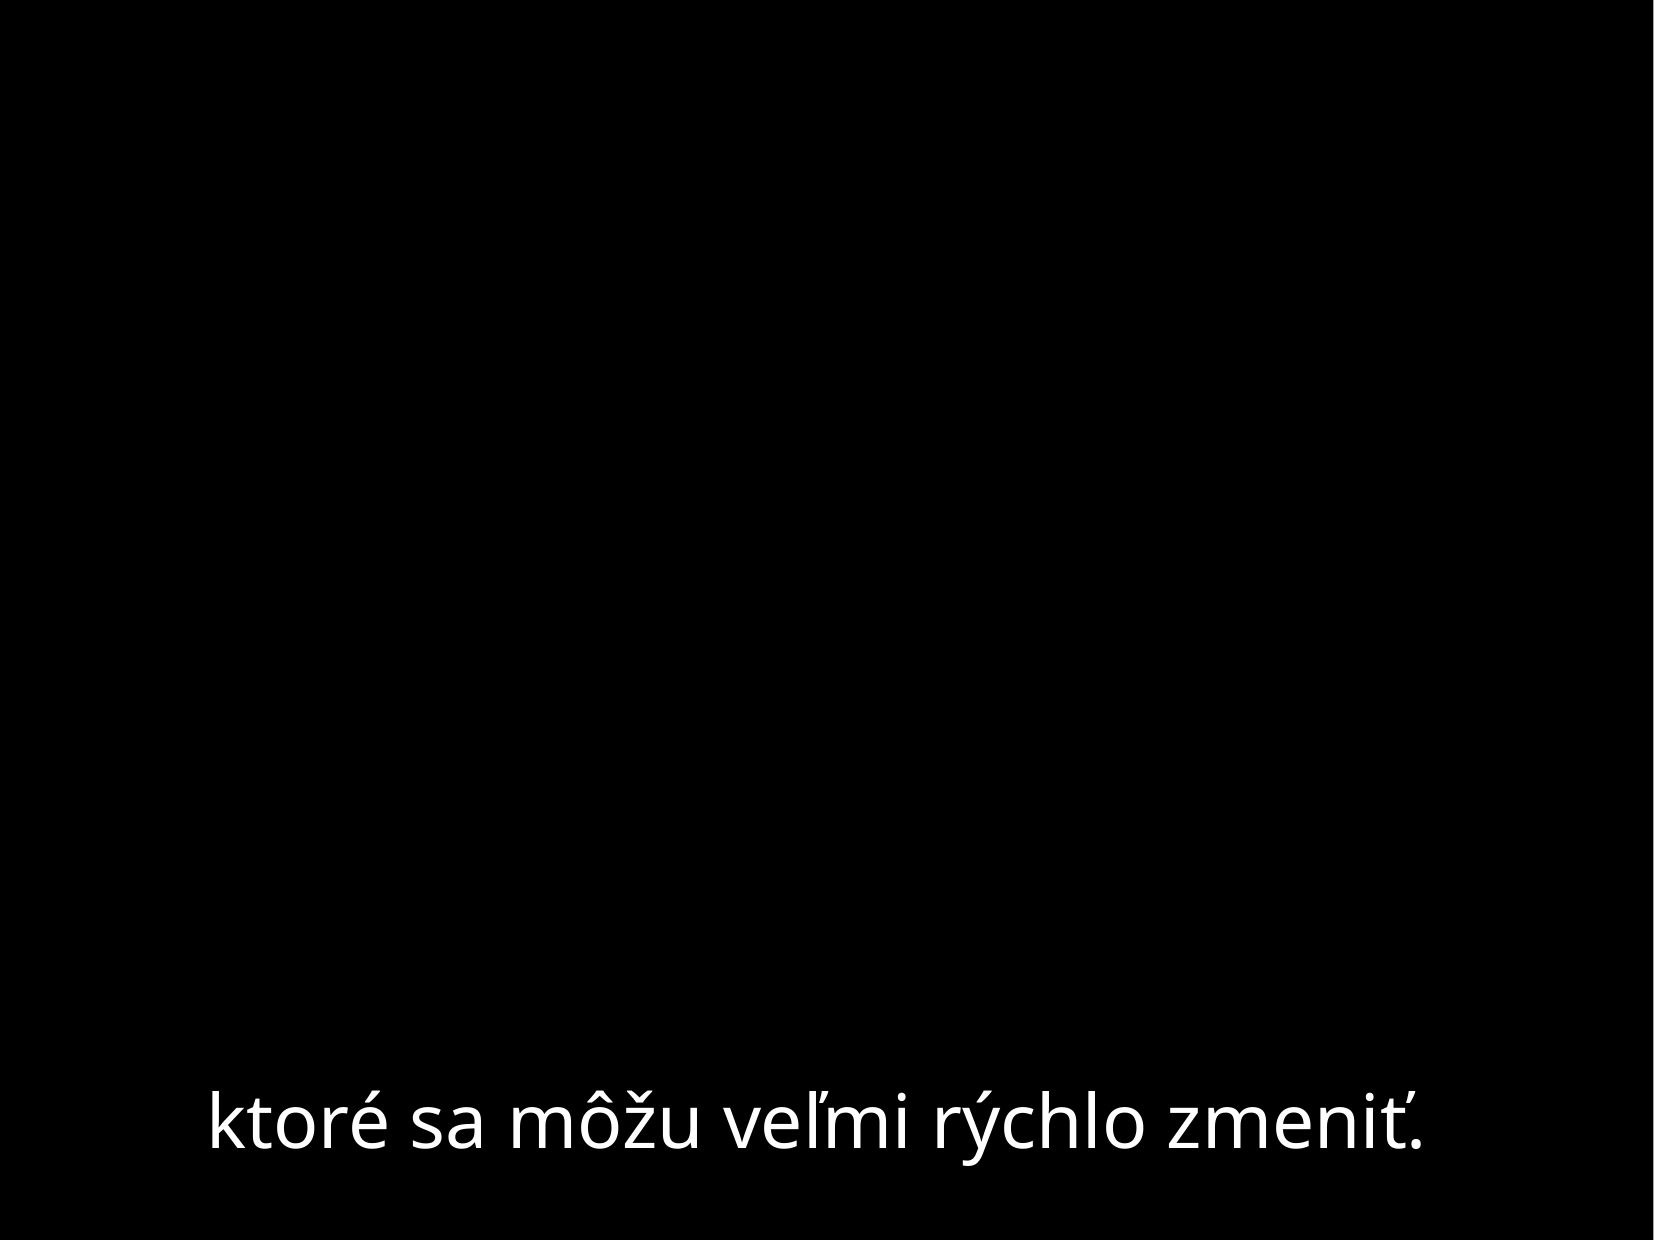

# ktoré sa môžu veľmi rýchlo zmeniť.